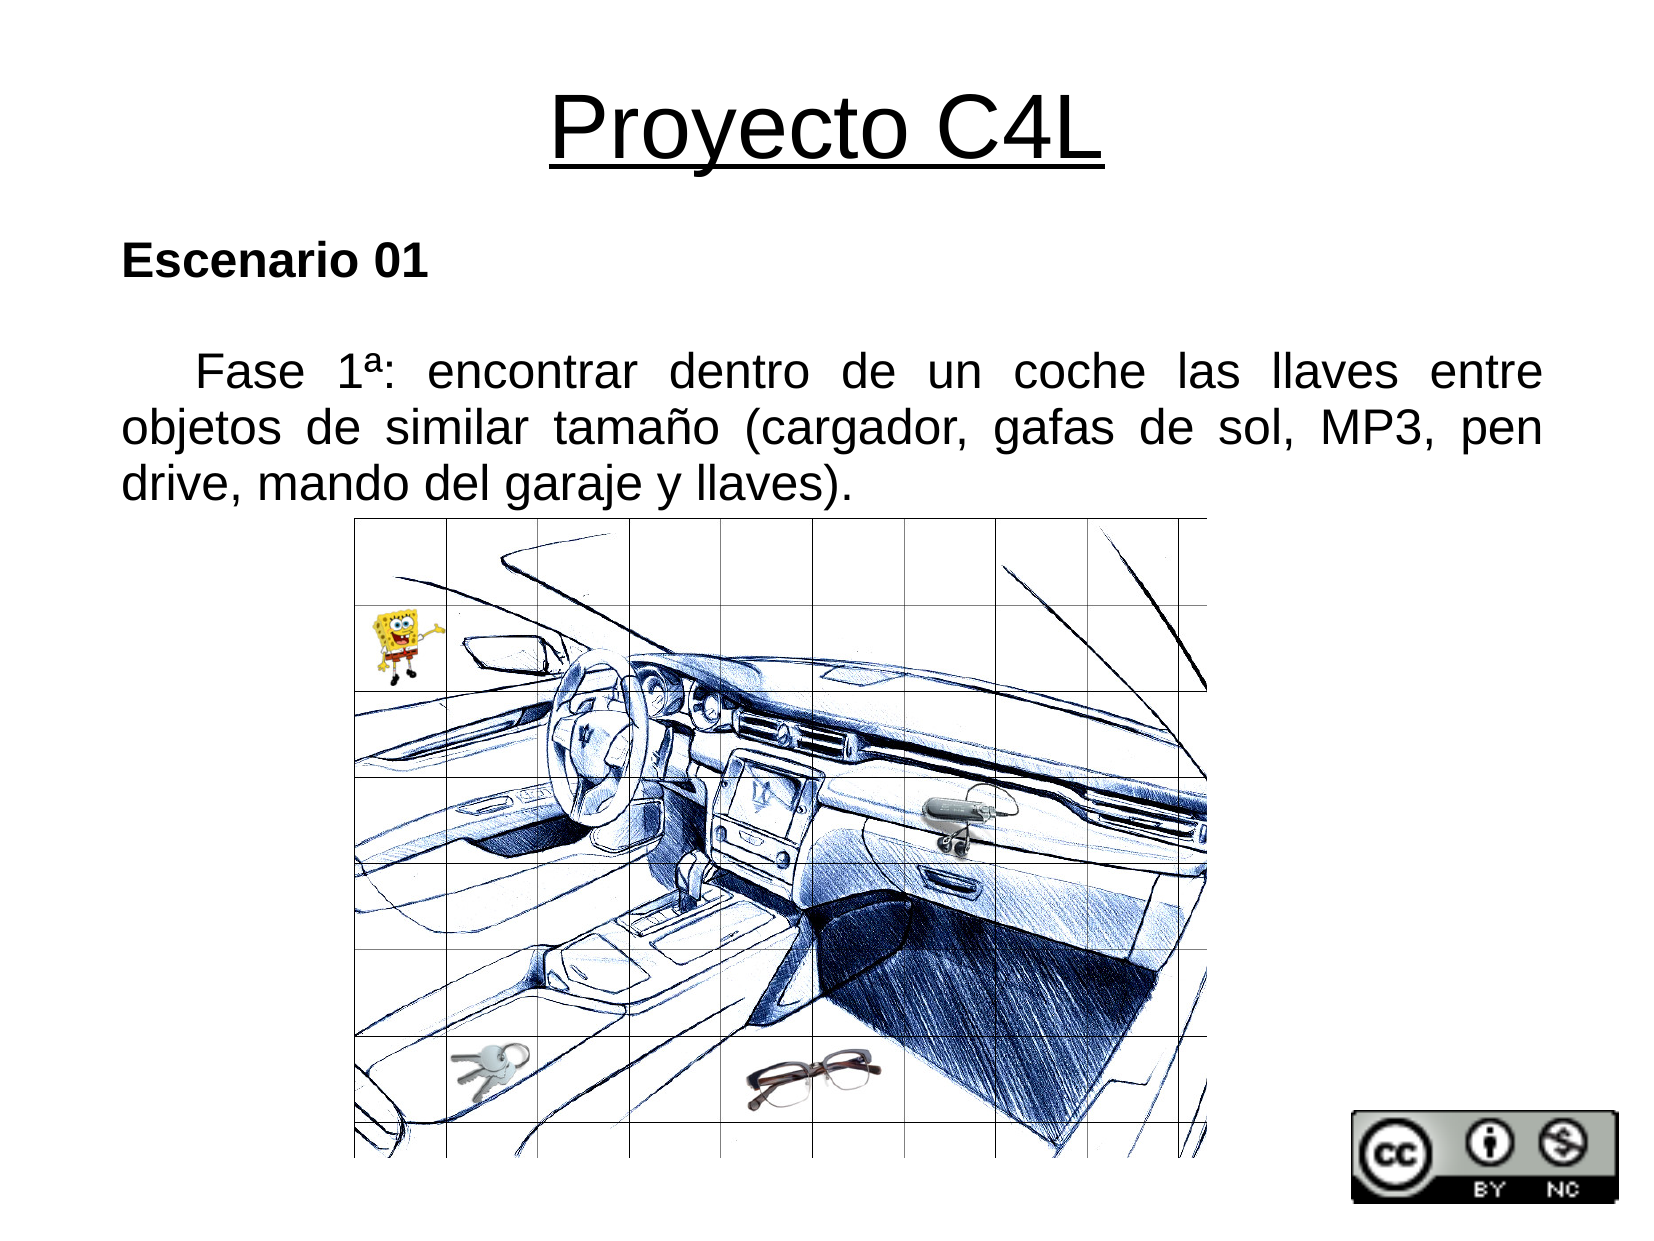

# Proyecto C4L
Escenario 01
	Fase 1ª: encontrar dentro de un coche las llaves entre objetos de similar tamaño (cargador, gafas de sol, MP3, pen drive, mando del garaje y llaves).